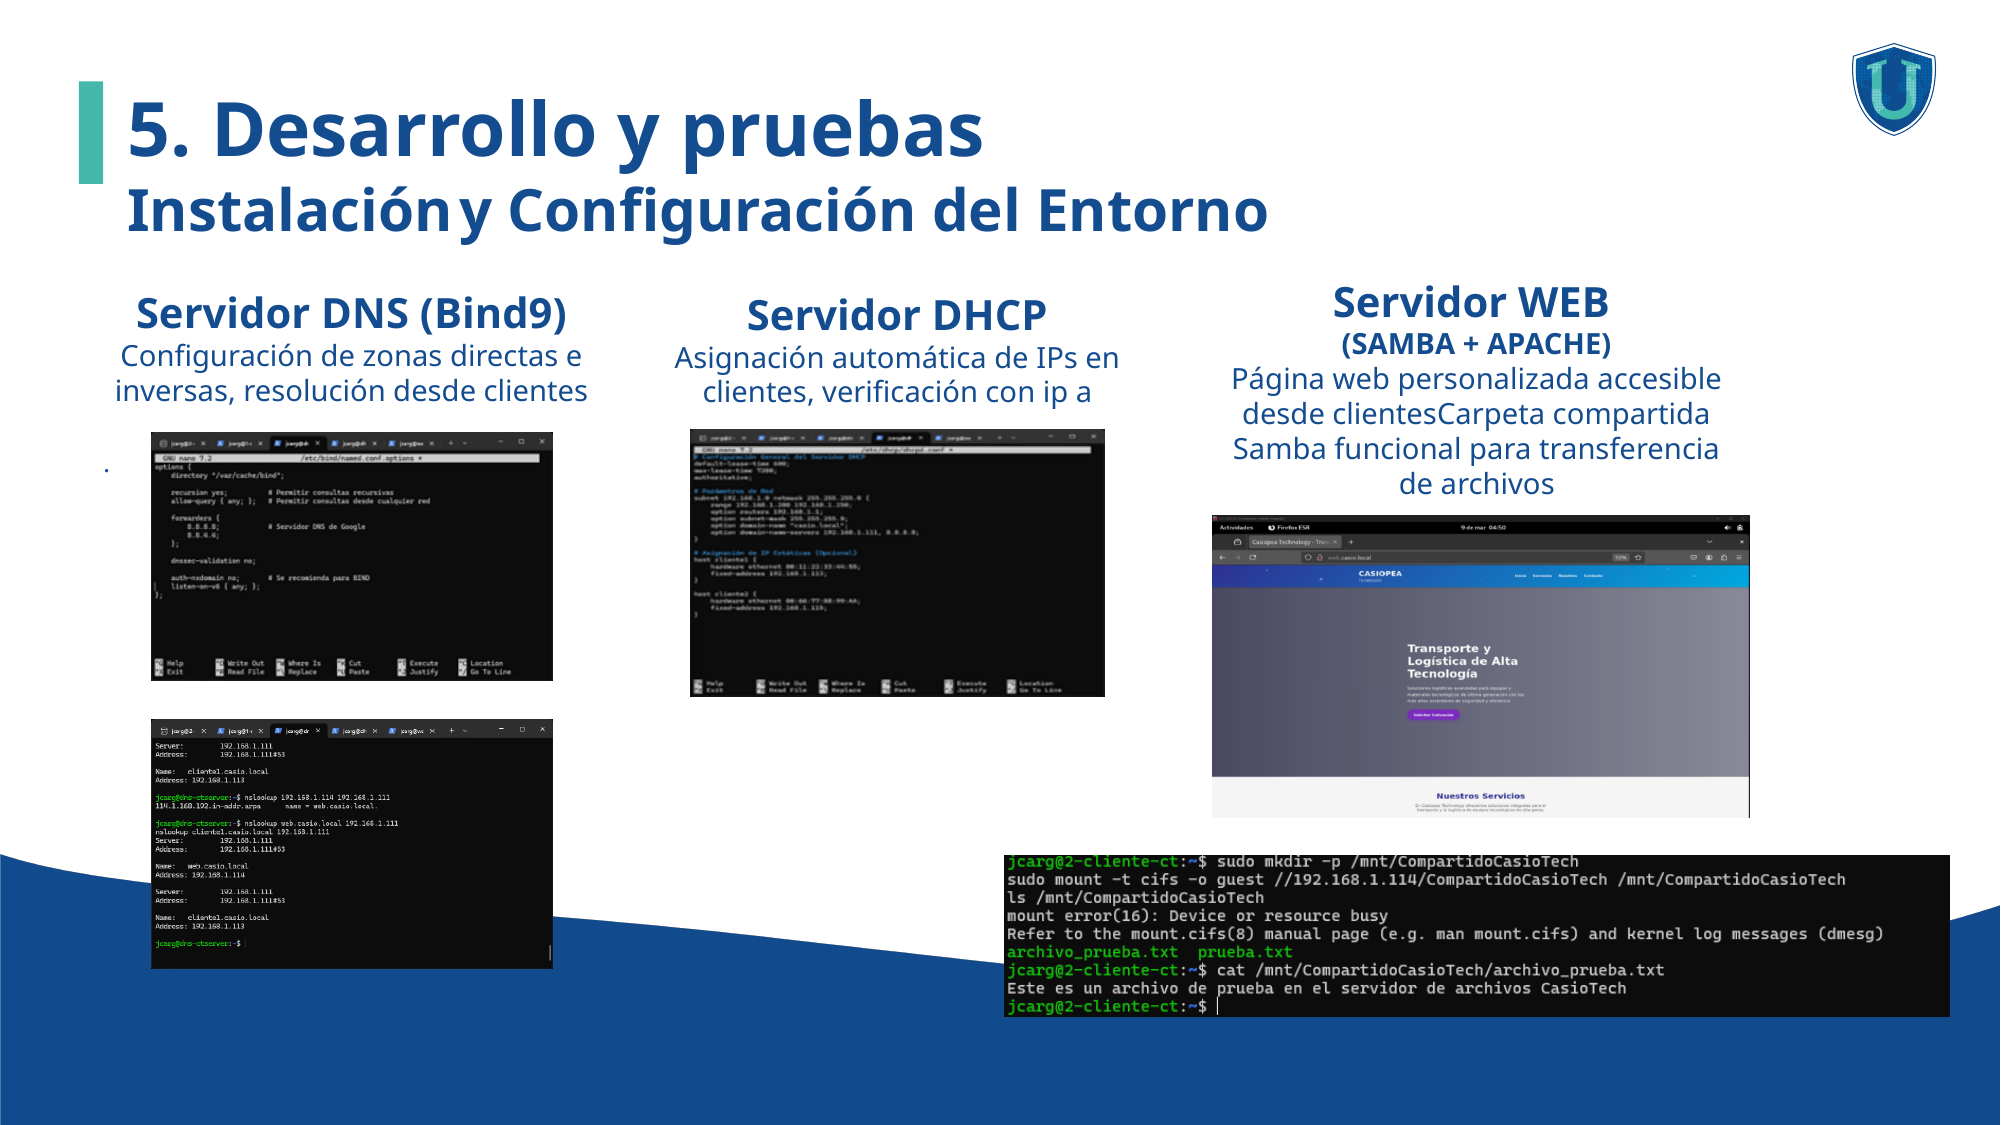

5. Desarrollo y pruebas
Instalación y Configuración del Entorno
Servidor WEB
(SAMBA + APACHE)
Página web personalizada accesible desde clientesCarpeta compartida Samba funcional para transferencia de archivos
Servidor DNS (Bind9)
Configuración de zonas directas e inversas, resolución desde clientes
Servidor DHCP
Asignación automática de IPs en clientes, verificación con ip a
.